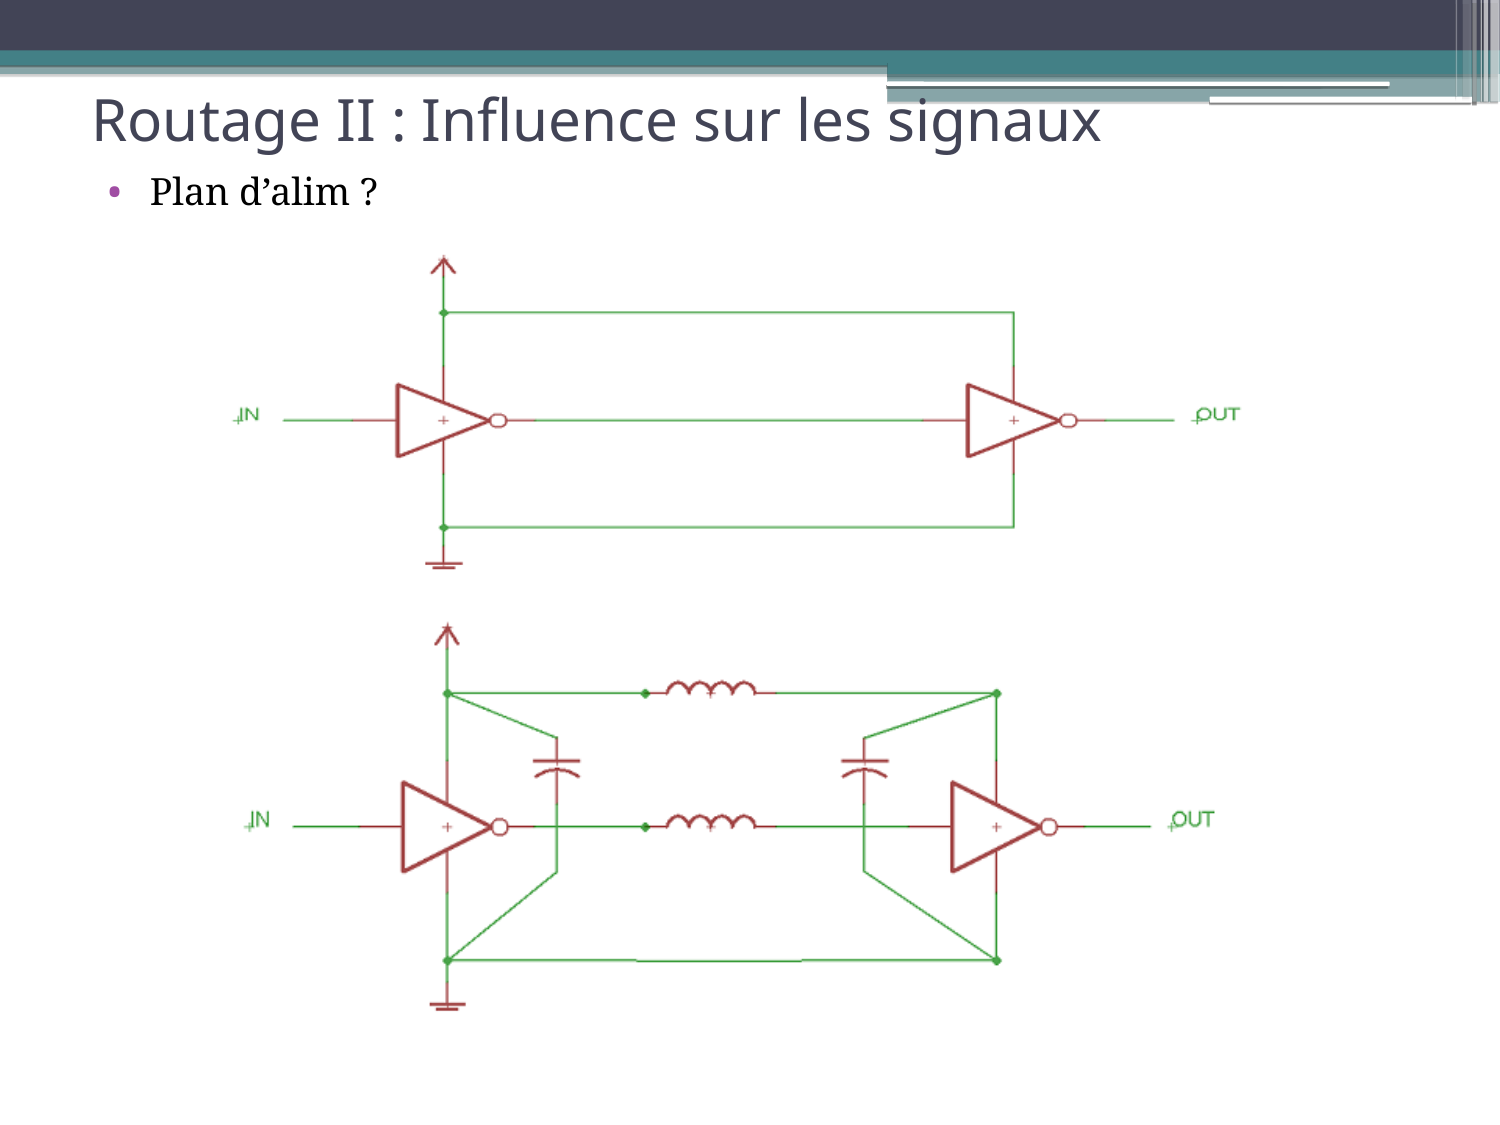

# Routage II : Influence sur les signaux
Plan d’alim ?